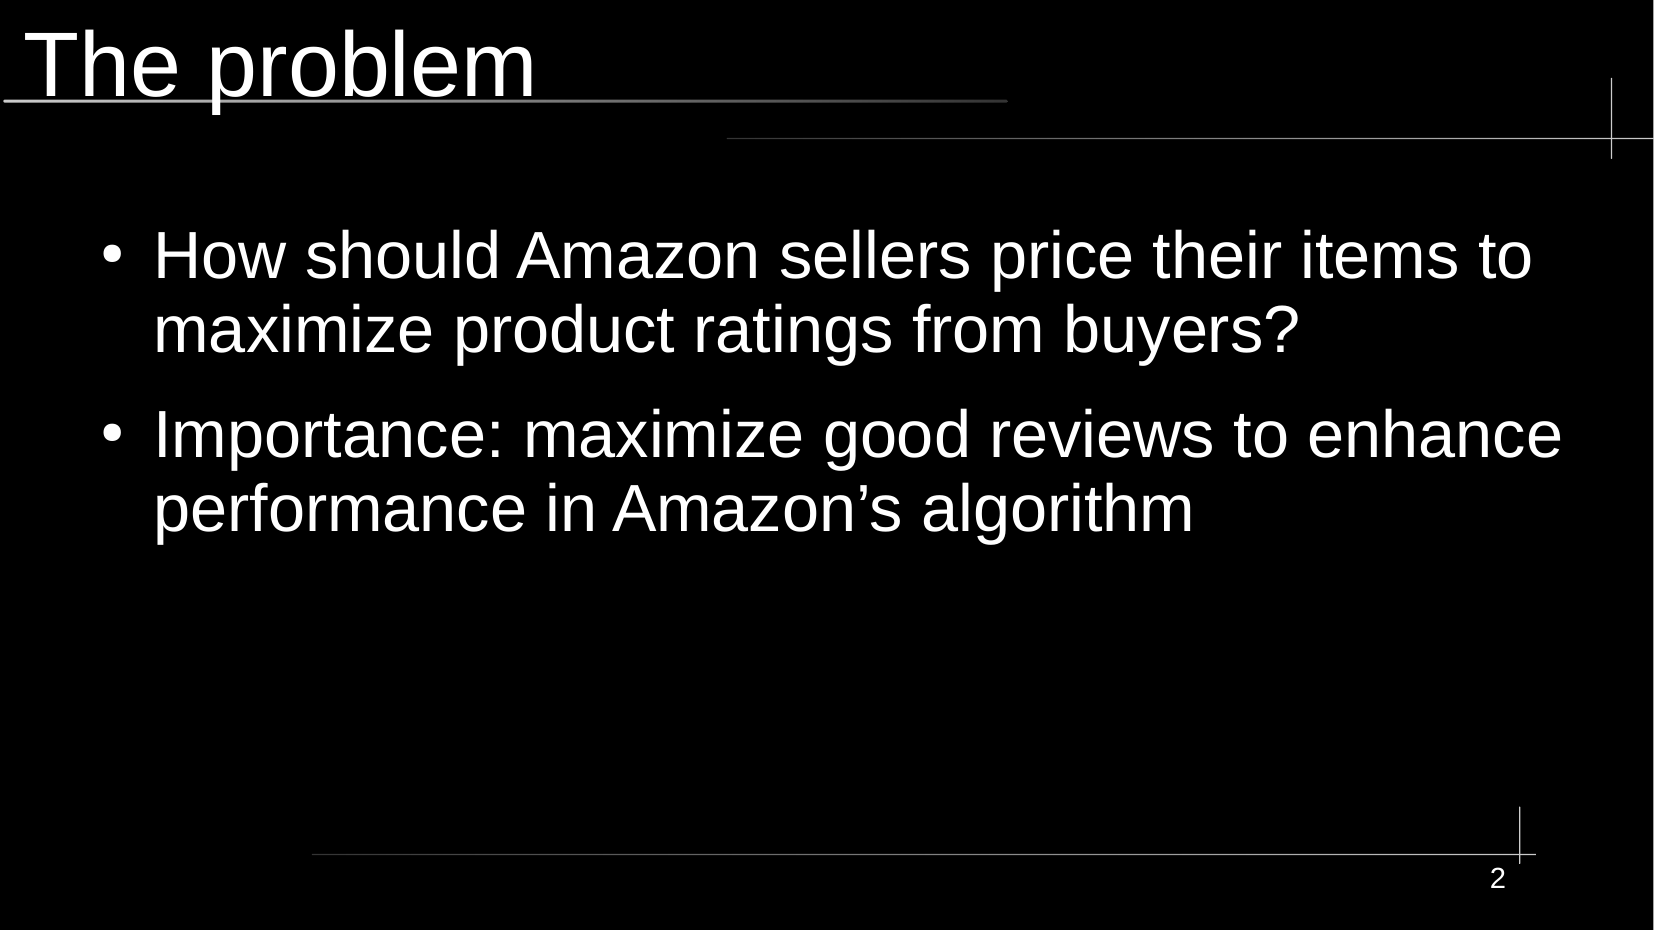

# The problem
How should Amazon sellers price their items to maximize product ratings from buyers?
Importance: maximize good reviews to enhance performance in Amazon’s algorithm
2